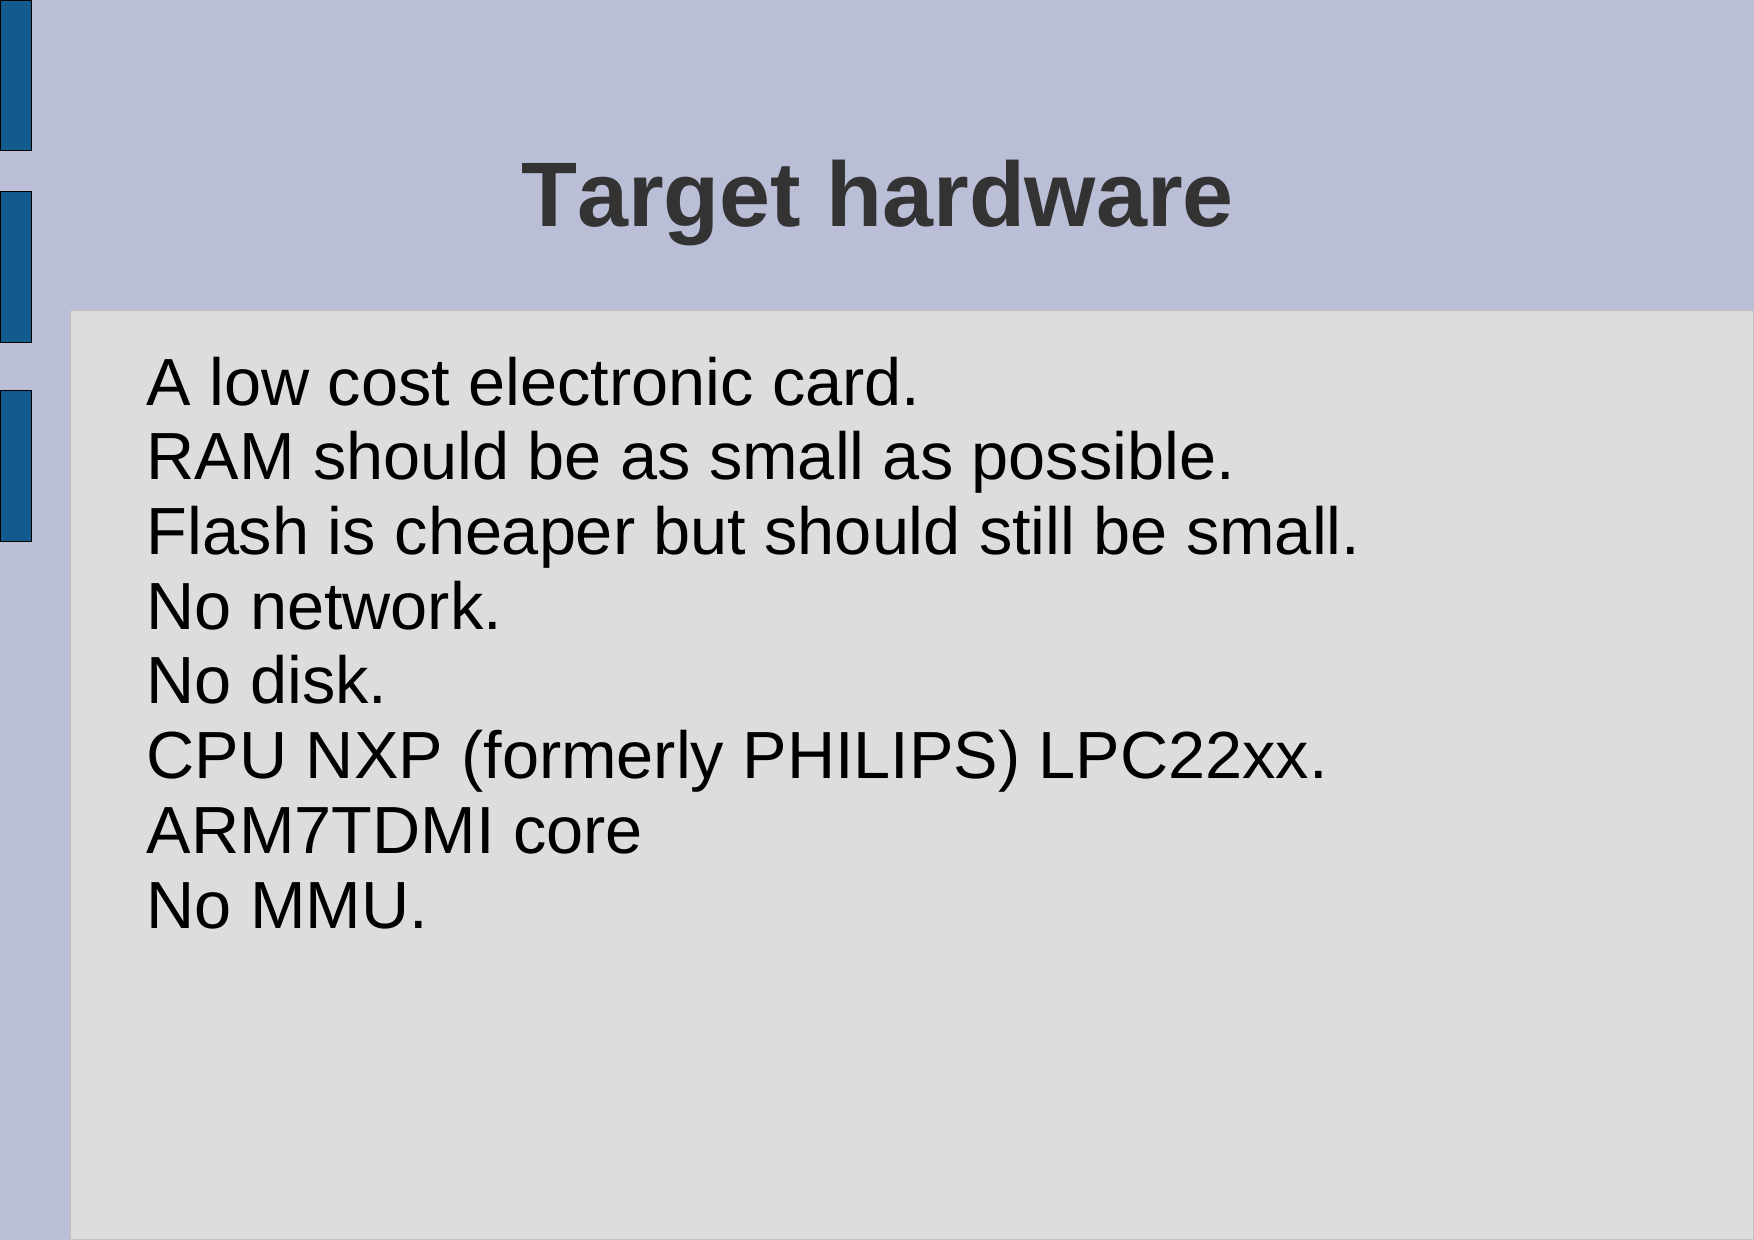

# Target hardware
A low cost electronic card.
RAM should be as small as possible.
Flash is cheaper but should still be small.
No network.
No disk.
CPU NXP (formerly PHILIPS) LPC22xx.
ARM7TDMI core
No MMU.